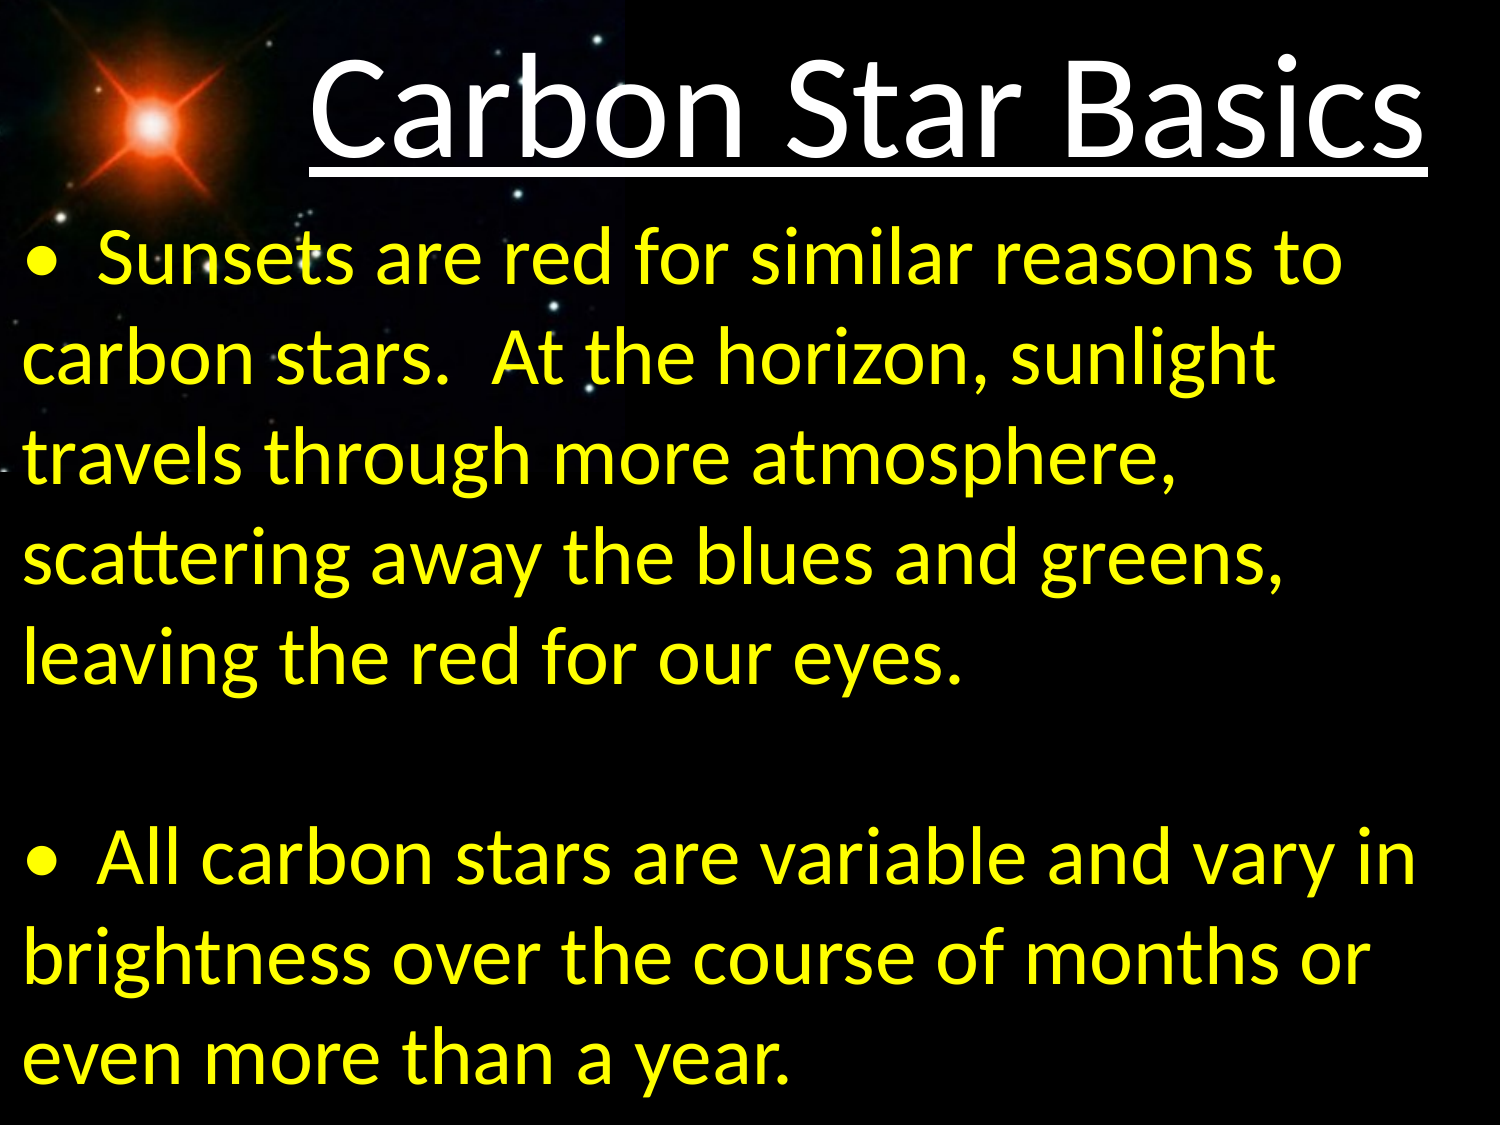

Carbon Star Basics
•	Sunsets are red for similar reasons to carbon stars. At the horizon, sunlight travels through more atmosphere, scattering away the blues and greens, leaving the red for our eyes.
•	All carbon stars are variable and vary in brightness over the course of months or even more than a year.